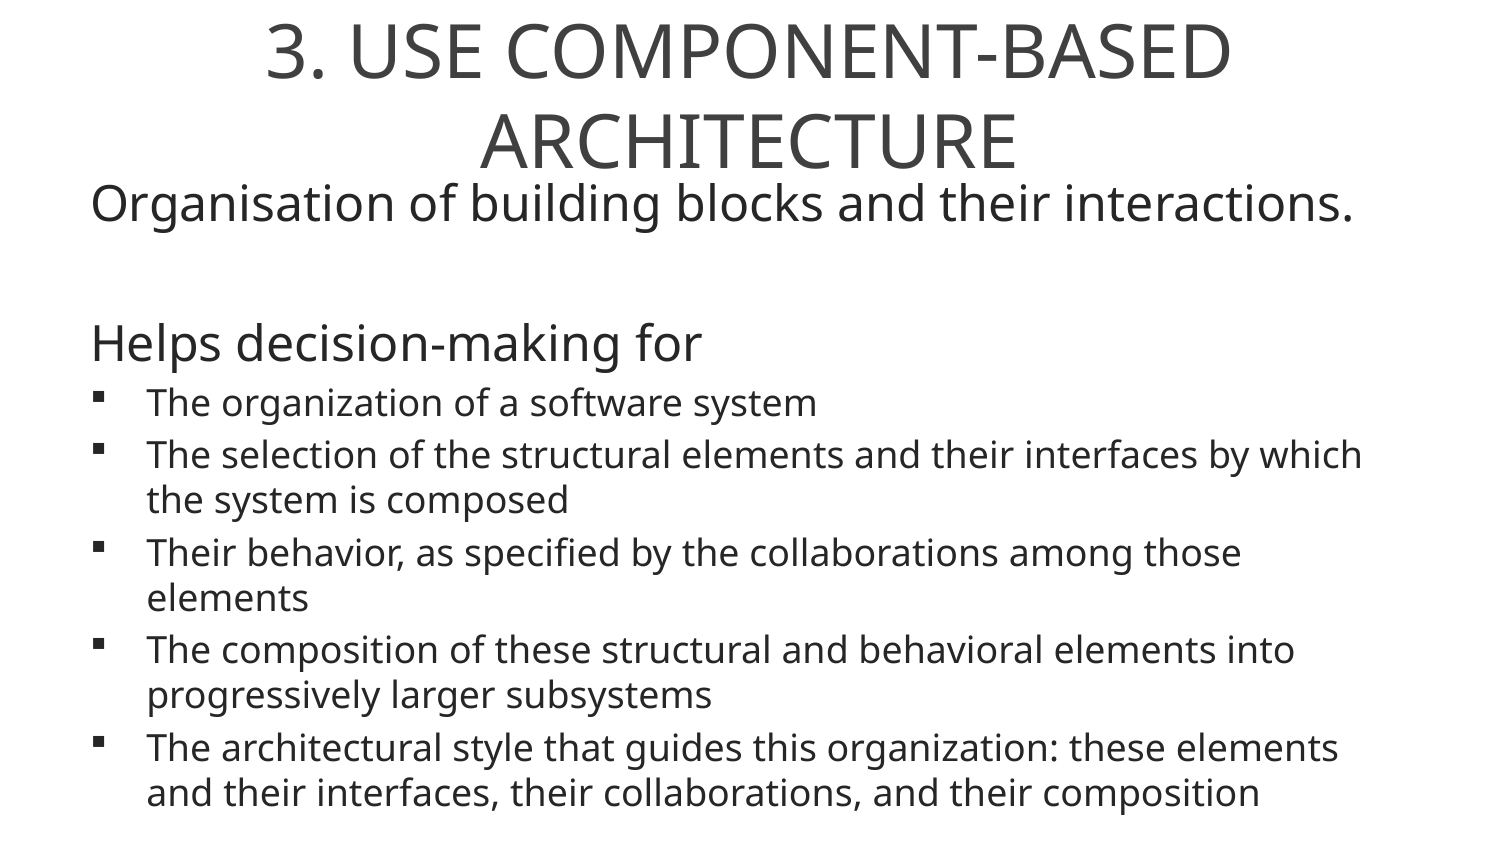

# 3. Use component-based architecture
Organisation of building blocks and their interactions.
Helps decision-making for
The organization of a software system
The selection of the structural elements and their interfaces by which the system is composed
Their behavior, as specified by the collaborations among those elements
The composition of these structural and behavioral elements into progressively larger subsystems
The architectural style that guides this organization: these elements and their interfaces, their collaborations, and their composition